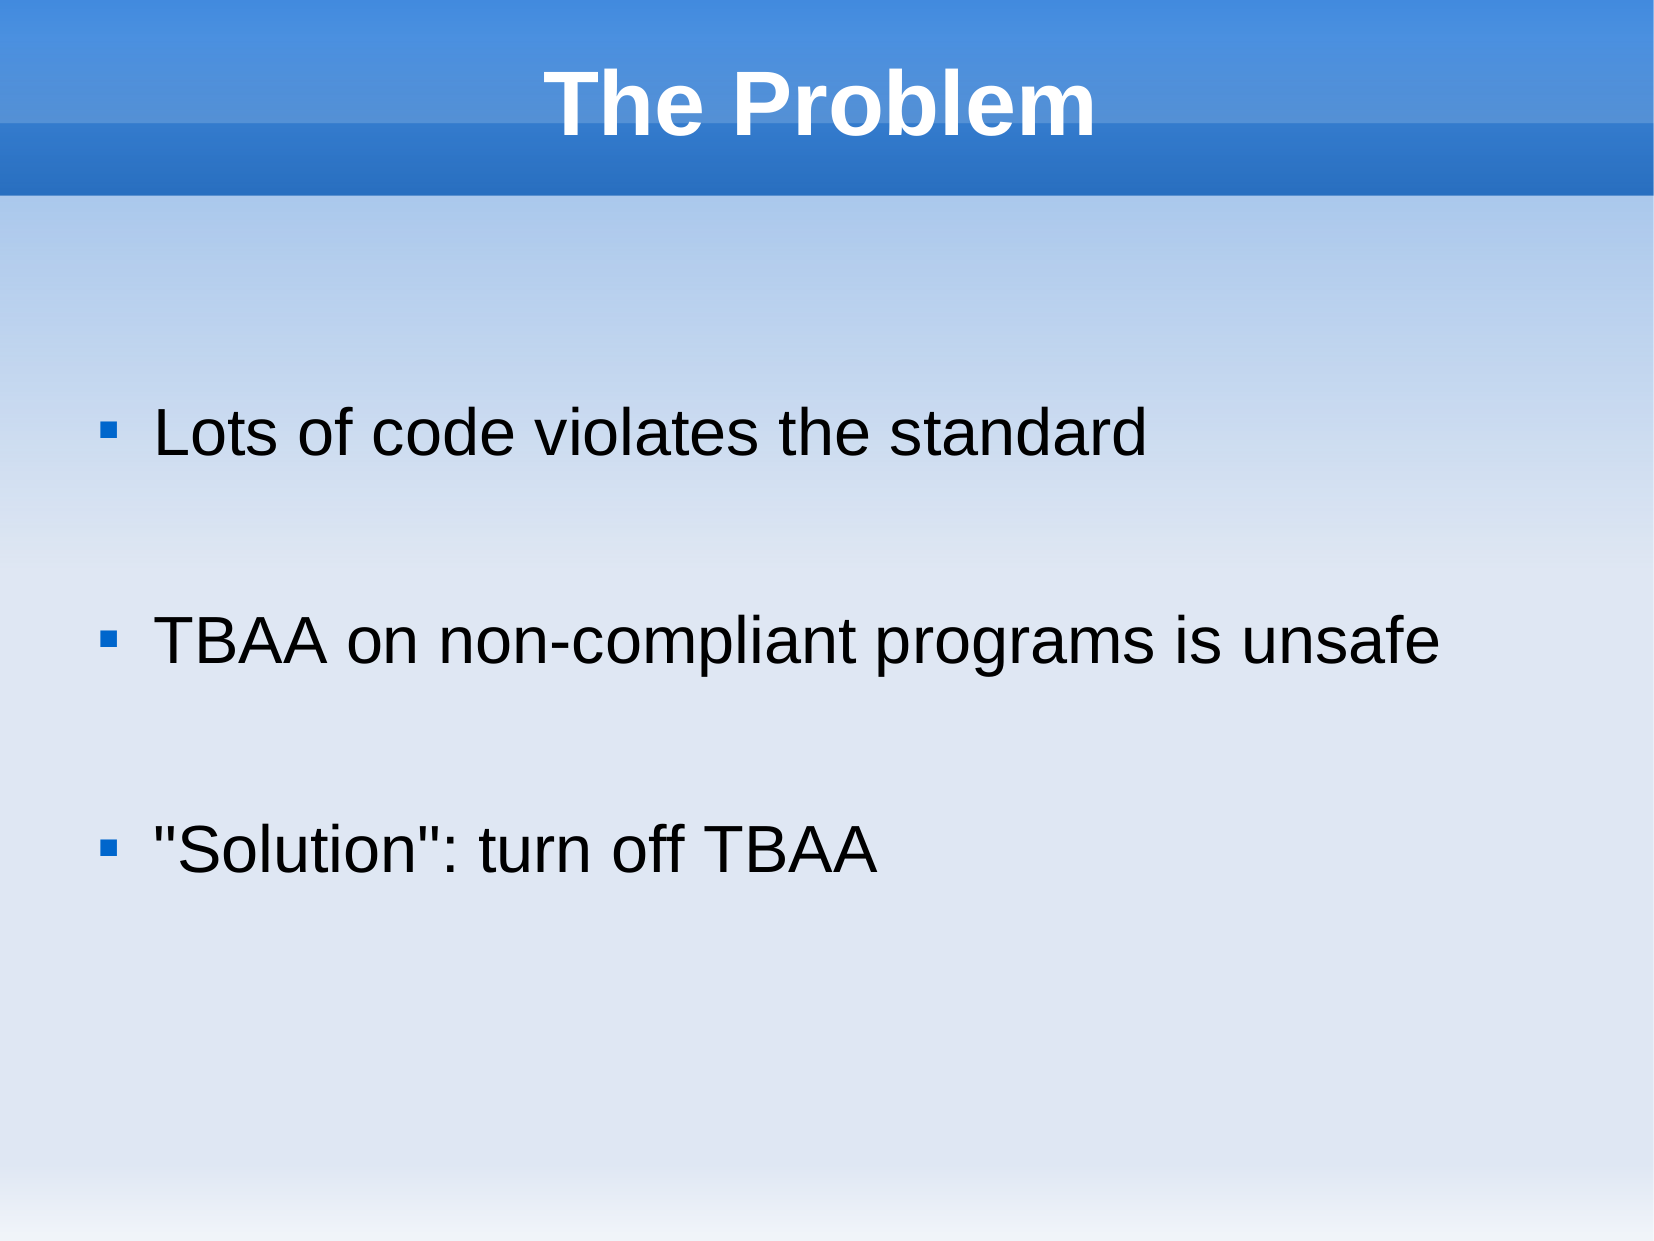

# The Problem
Lots of code violates the standard
TBAA on non-compliant programs is unsafe
"Solution": turn off TBAA